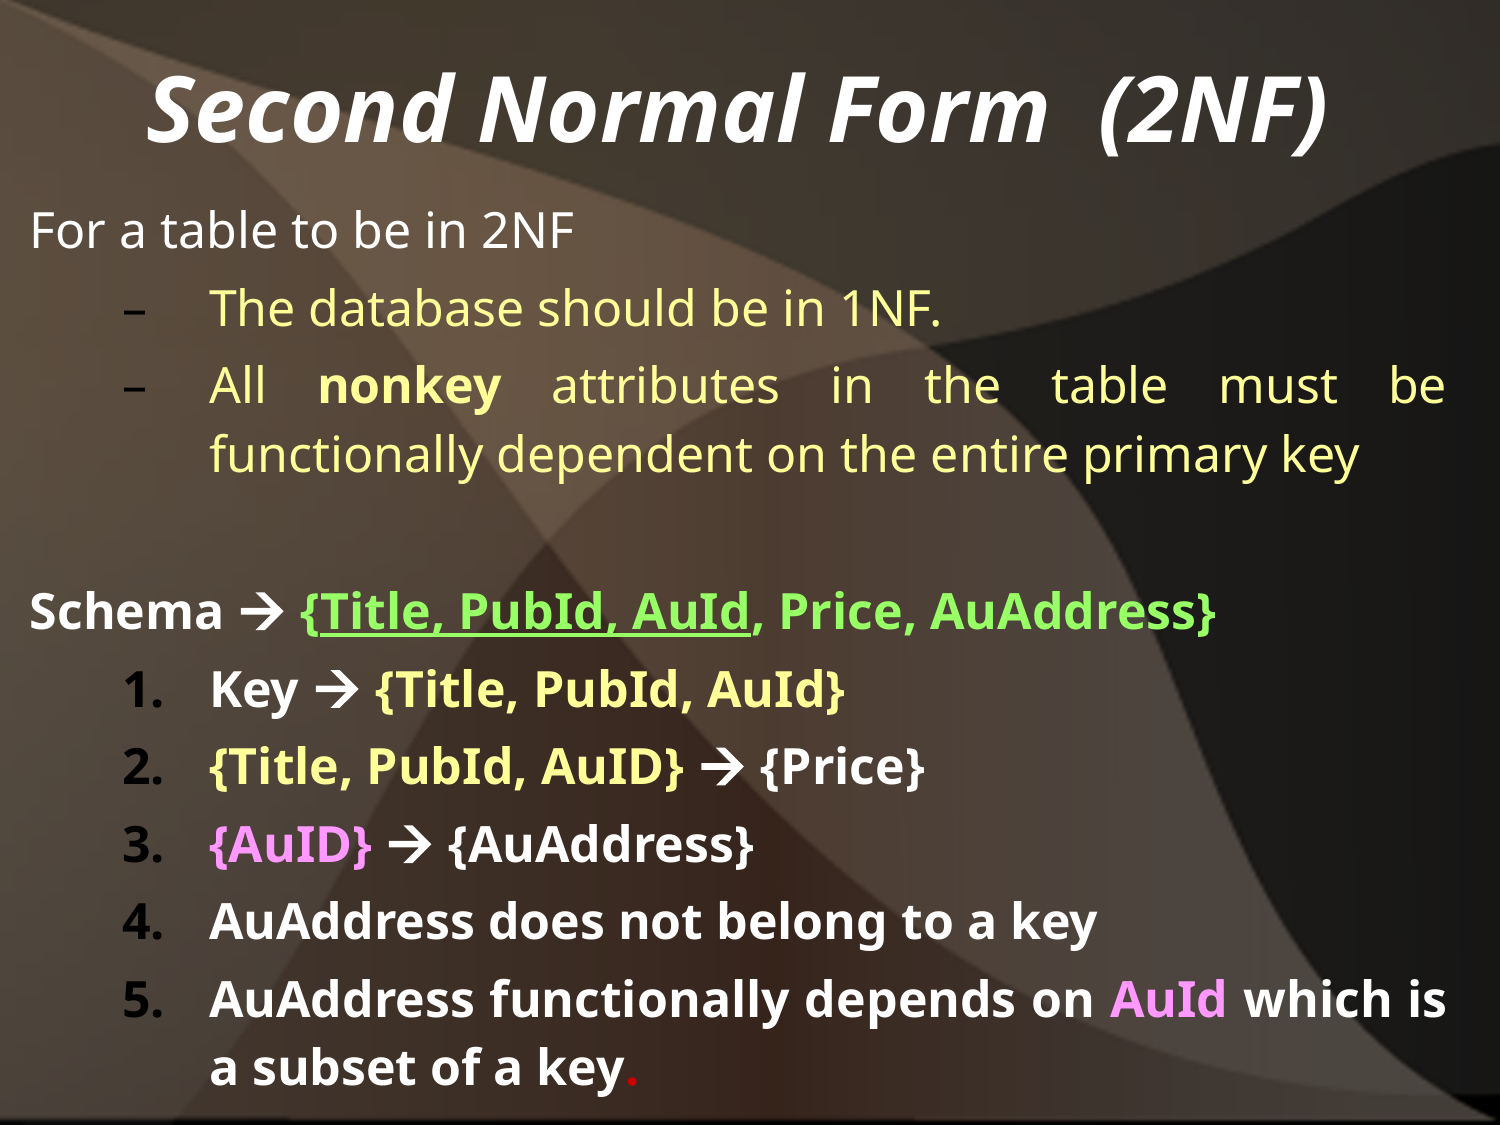

Second Normal Form (2NF)
# For a table to be in 2NF
The database should be in 1NF.
All nonkey attributes in the table must be functionally dependent on the entire primary key
Schema  {Title, PubId, AuId, Price, AuAddress}
Key  {Title, PubId, AuId}
{Title, PubId, AuID}  {Price}
{AuID}  {AuAddress}
AuAddress does not belong to a key
AuAddress functionally depends on AuId which is a subset of a key.